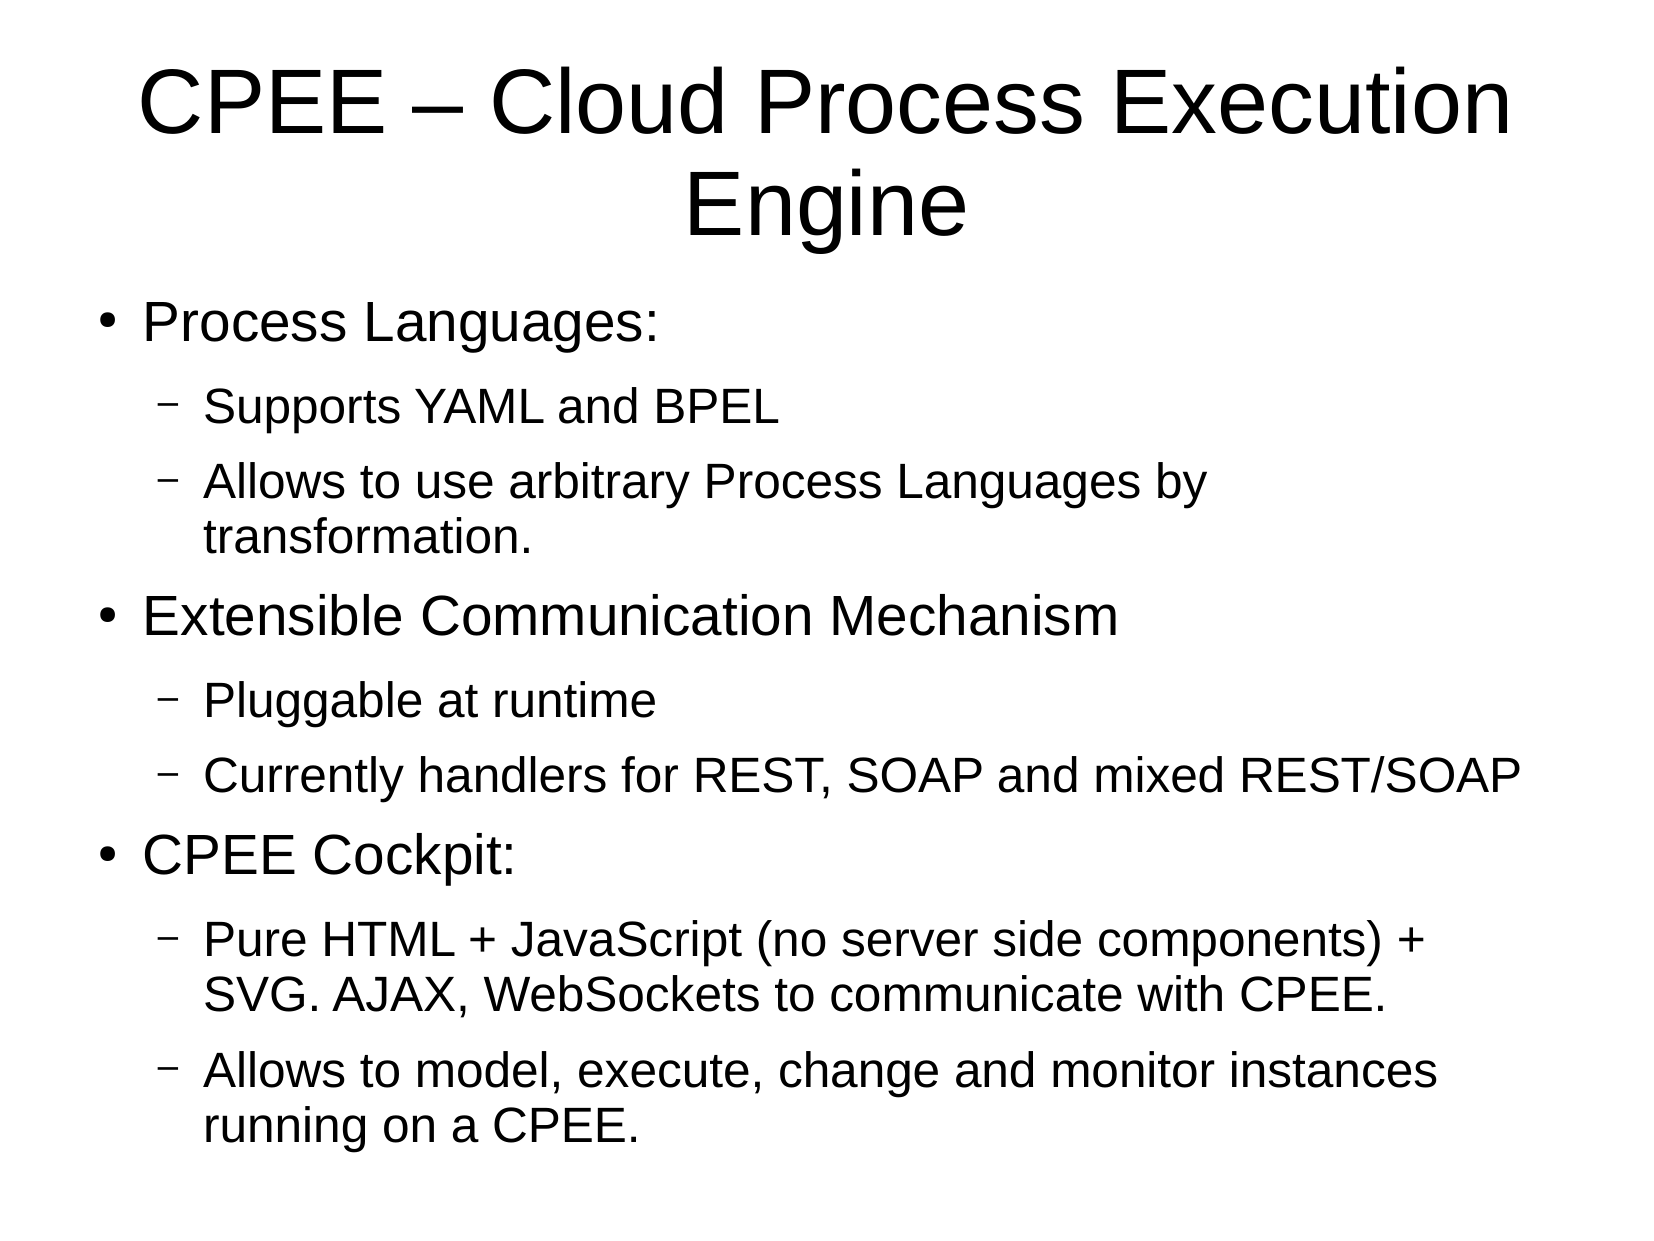

# CPEE – Cloud Process Execution Engine
Process Languages:
Supports YAML and BPEL
Allows to use arbitrary Process Languages by transformation.
Extensible Communication Mechanism
Pluggable at runtime
Currently handlers for REST, SOAP and mixed REST/SOAP
CPEE Cockpit:
Pure HTML + JavaScript (no server side components) + SVG. AJAX, WebSockets to communicate with CPEE.
Allows to model, execute, change and monitor instances running on a CPEE.